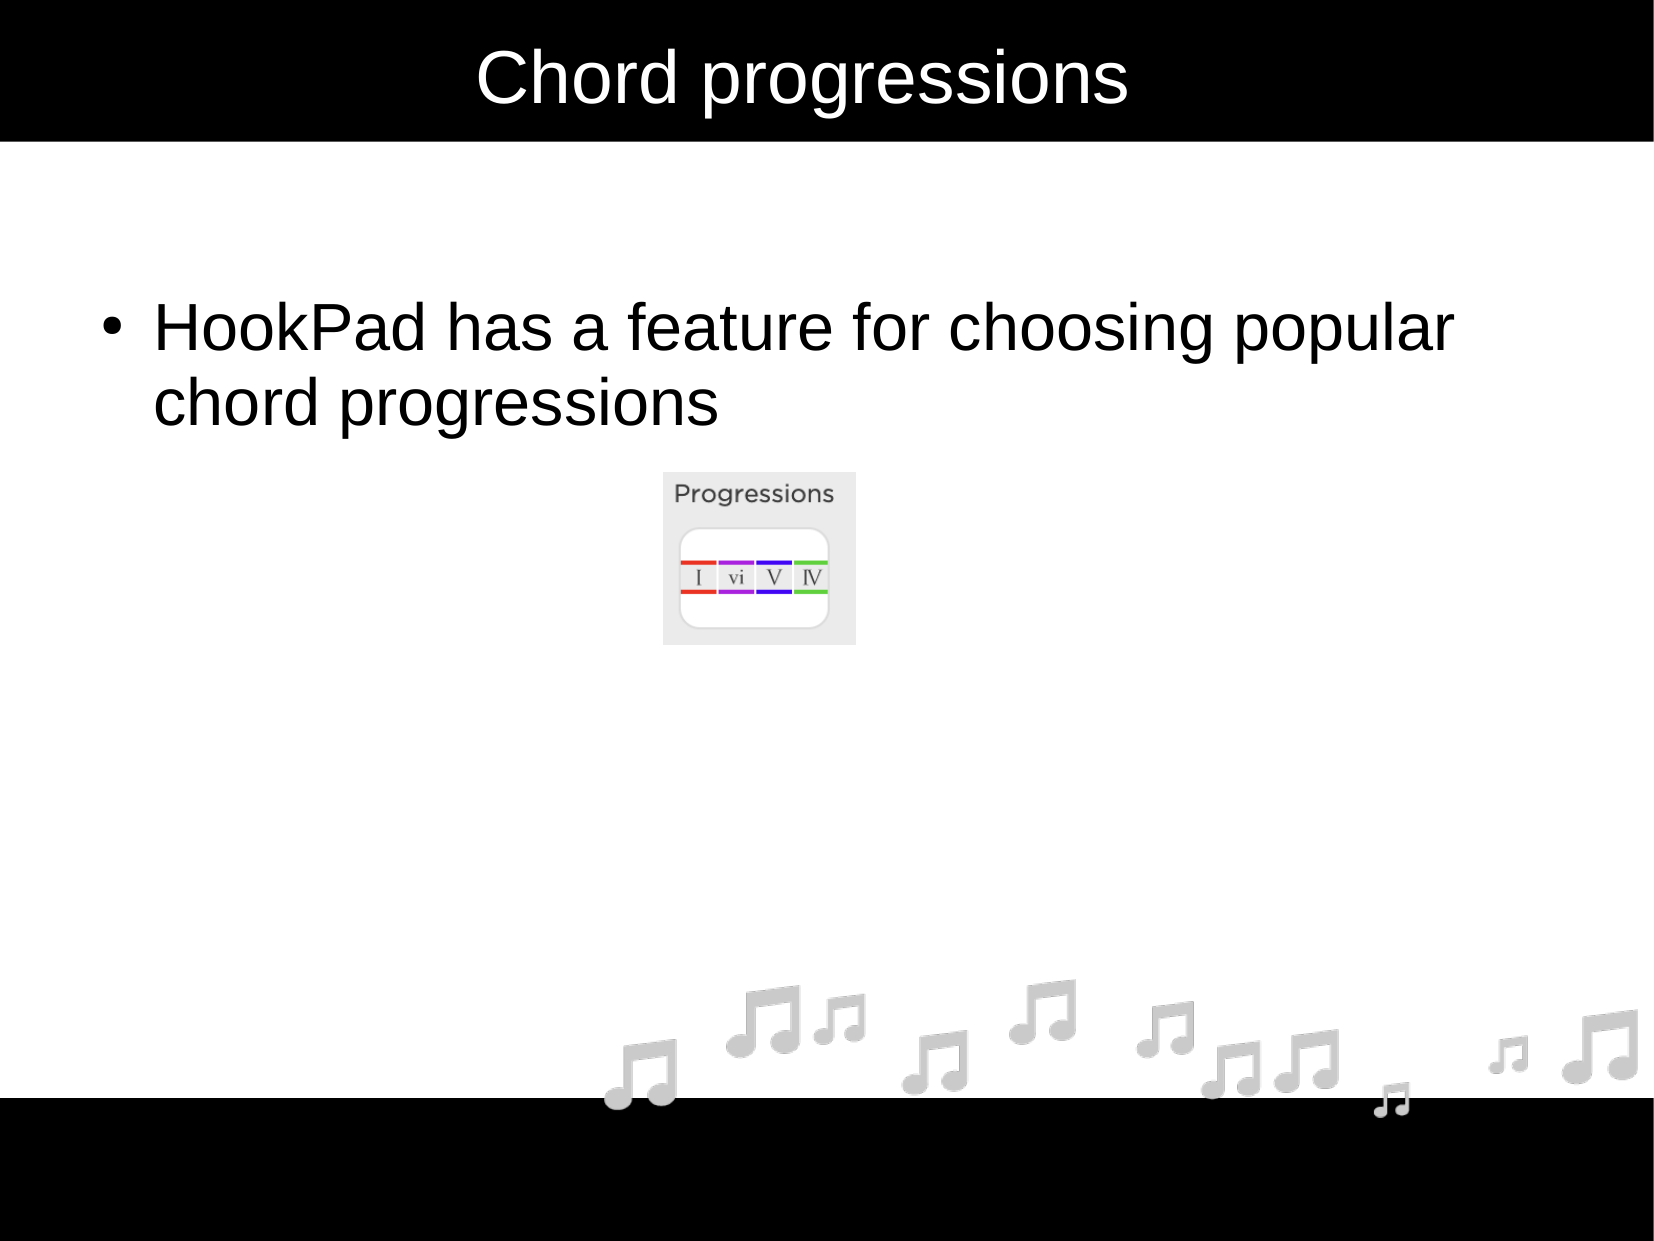

# Chord progressions
HookPad has a feature for choosing popular chord progressions